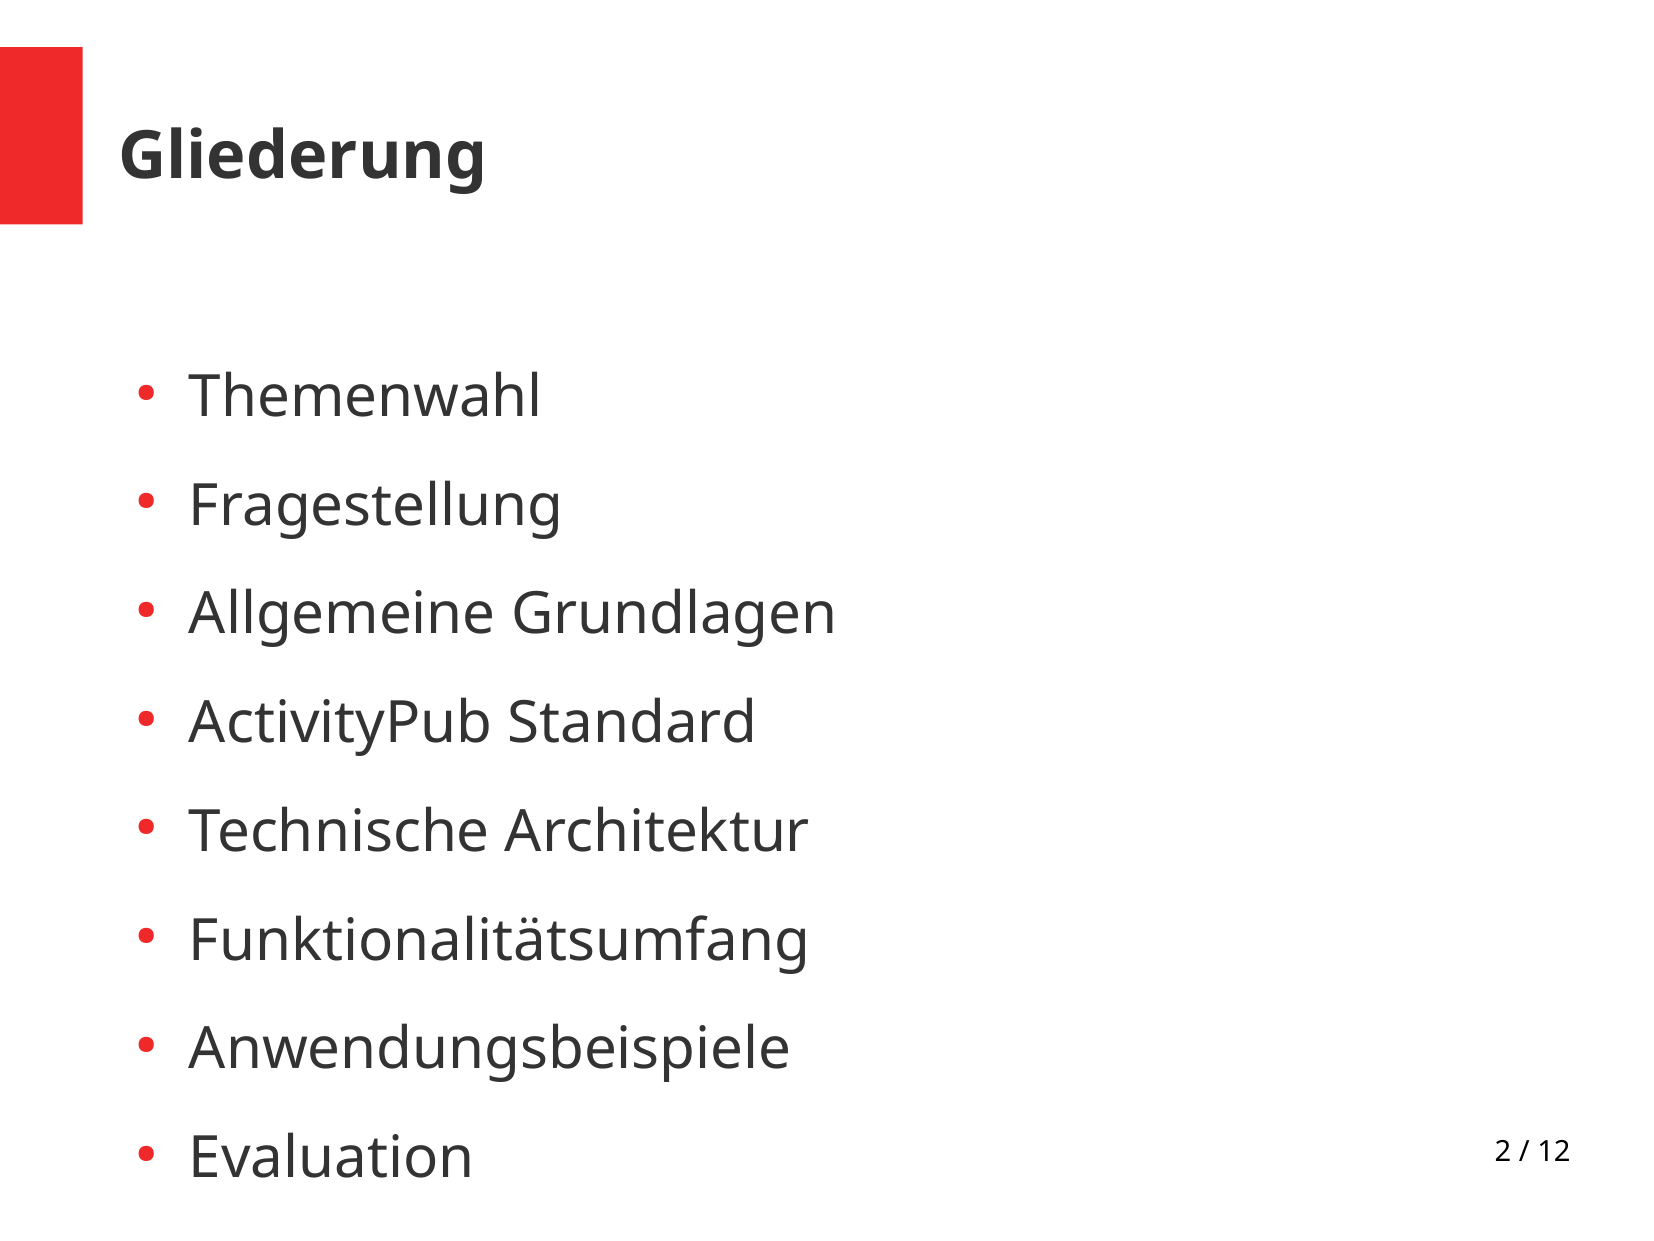

# Gliederung
Themenwahl
Fragestellung
Allgemeine Grundlagen
ActivityPub Standard
Technische Architektur
Funktionalitätsumfang
Anwendungsbeispiele
Evaluation
Ausblick
2